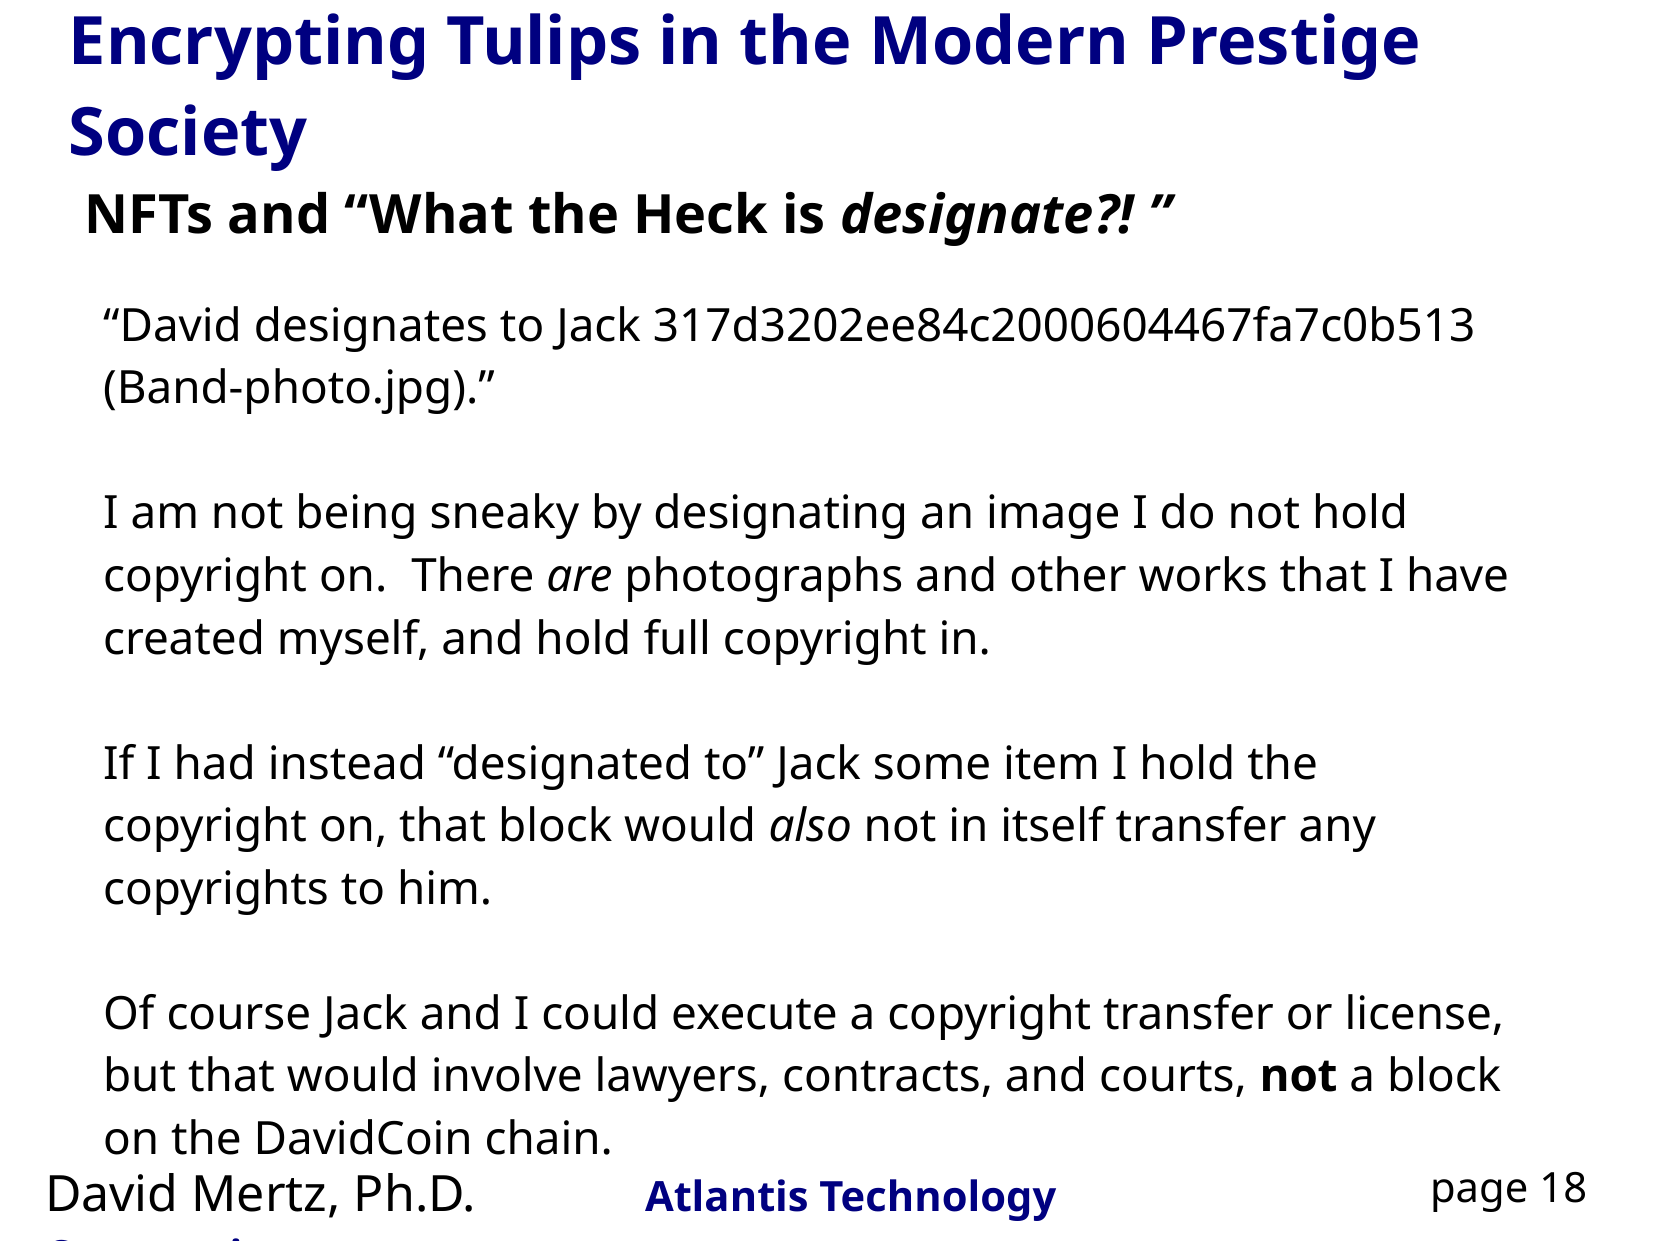

# NFTs and “What the Heck is designate?! ”
“David designates to Jack 317d3202ee84c2000604467fa7c0b513 (Band-photo.jpg).”
I am not being sneaky by designating an image I do not hold copyright on. There are photographs and other works that I have created myself, and hold full copyright in.
If I had instead “designated to” Jack some item I hold the copyright on, that block would also not in itself transfer any copyrights to him.
Of course Jack and I could execute a copyright transfer or license, but that would involve lawyers, contracts, and courts, not a block on the DavidCoin chain.